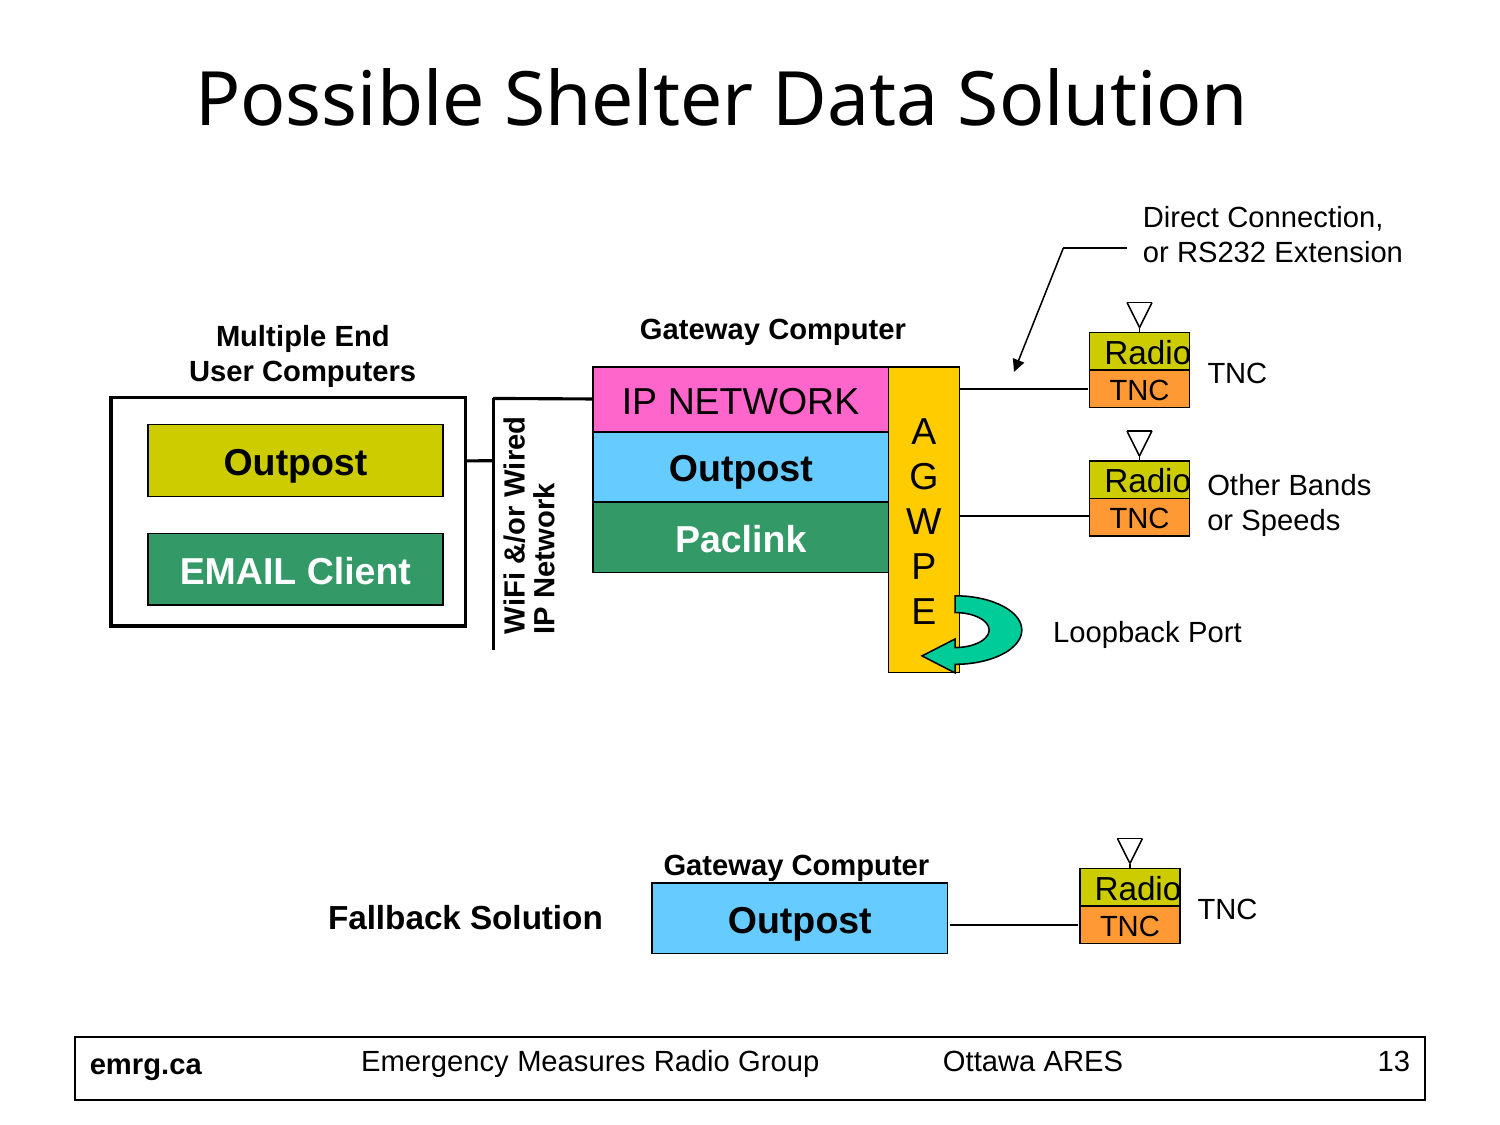

Possible Shelter Data Solution
Direct Connection, or RS232 Extension
Radio
TNC
Gateway Computer
Multiple End User Computers
TNC
IP NETWORK
A
G
W
P
E
Outpost
Radio
TNC
Other Bands or Speeds
Outpost
WiFi &/or Wired IP Network
Paclink
EMAIL Client
Loopback Port
Radio
TNC
Gateway Computer
Outpost
TNC
Fallback Solution
Emergency Measures Radio Group Ottawa ARES
13
AGW Terminal